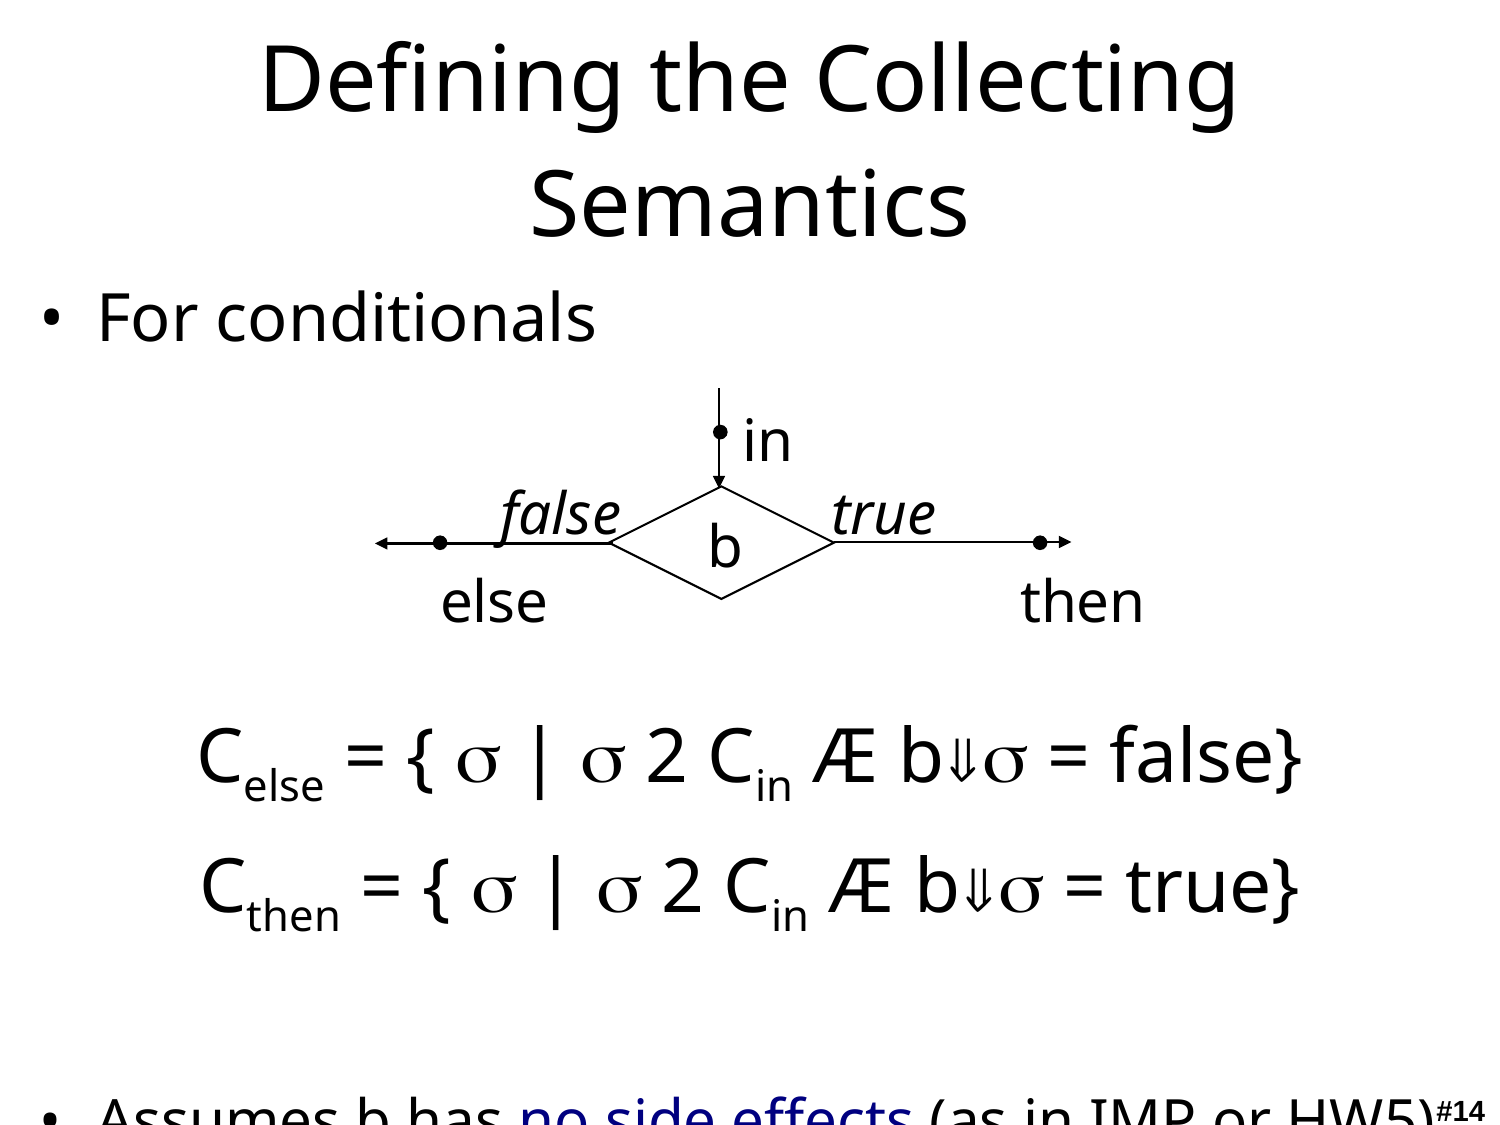

# Defining the Collecting Semantics
For conditionals
Celse = {  |  2 Cin Æ b = false}
Cthen = {  |  2 Cin Æ b = true}
Assumes b has no side effects (as in IMP or HW5)
in
false
true
b
else
then
14